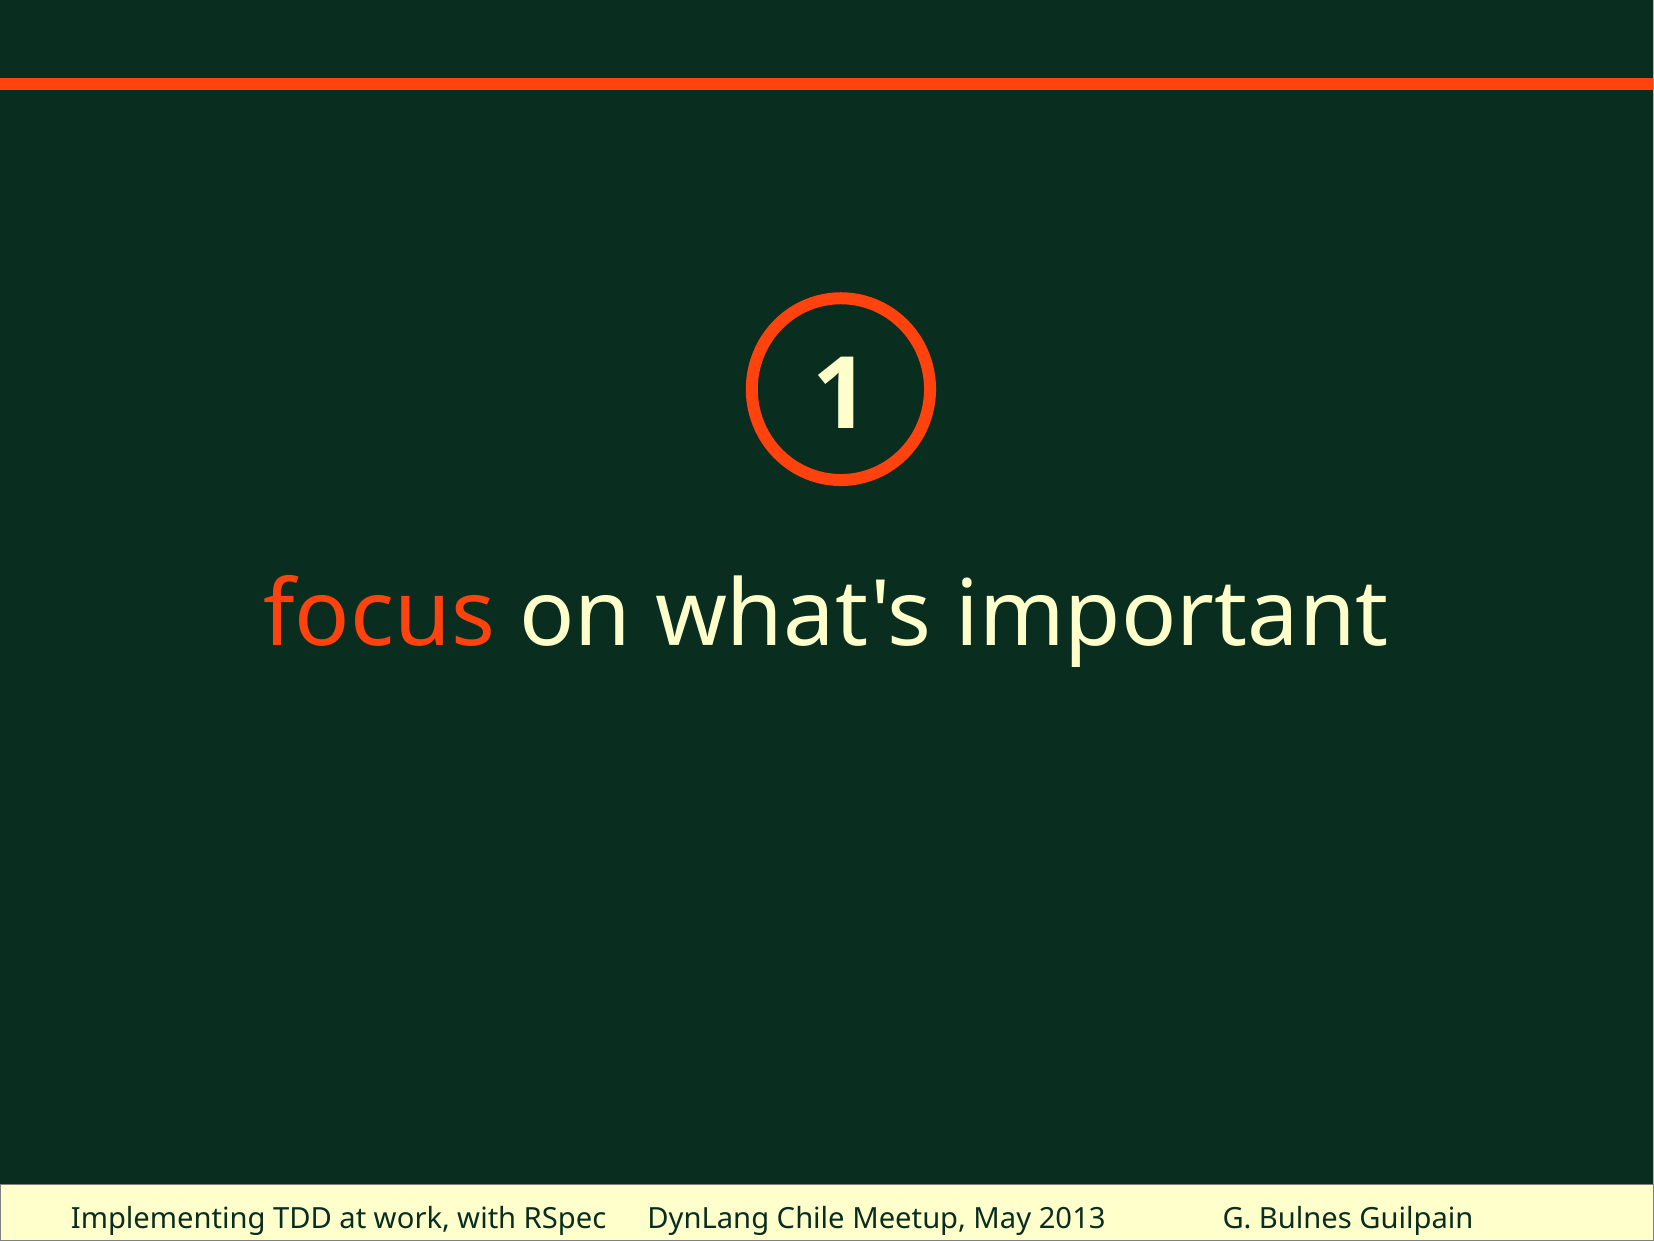

# focus on what's important
1
Implementing TDD at work, with RSpec
DynLang Chile Meetup, May 2013
G. Bulnes Guilpain